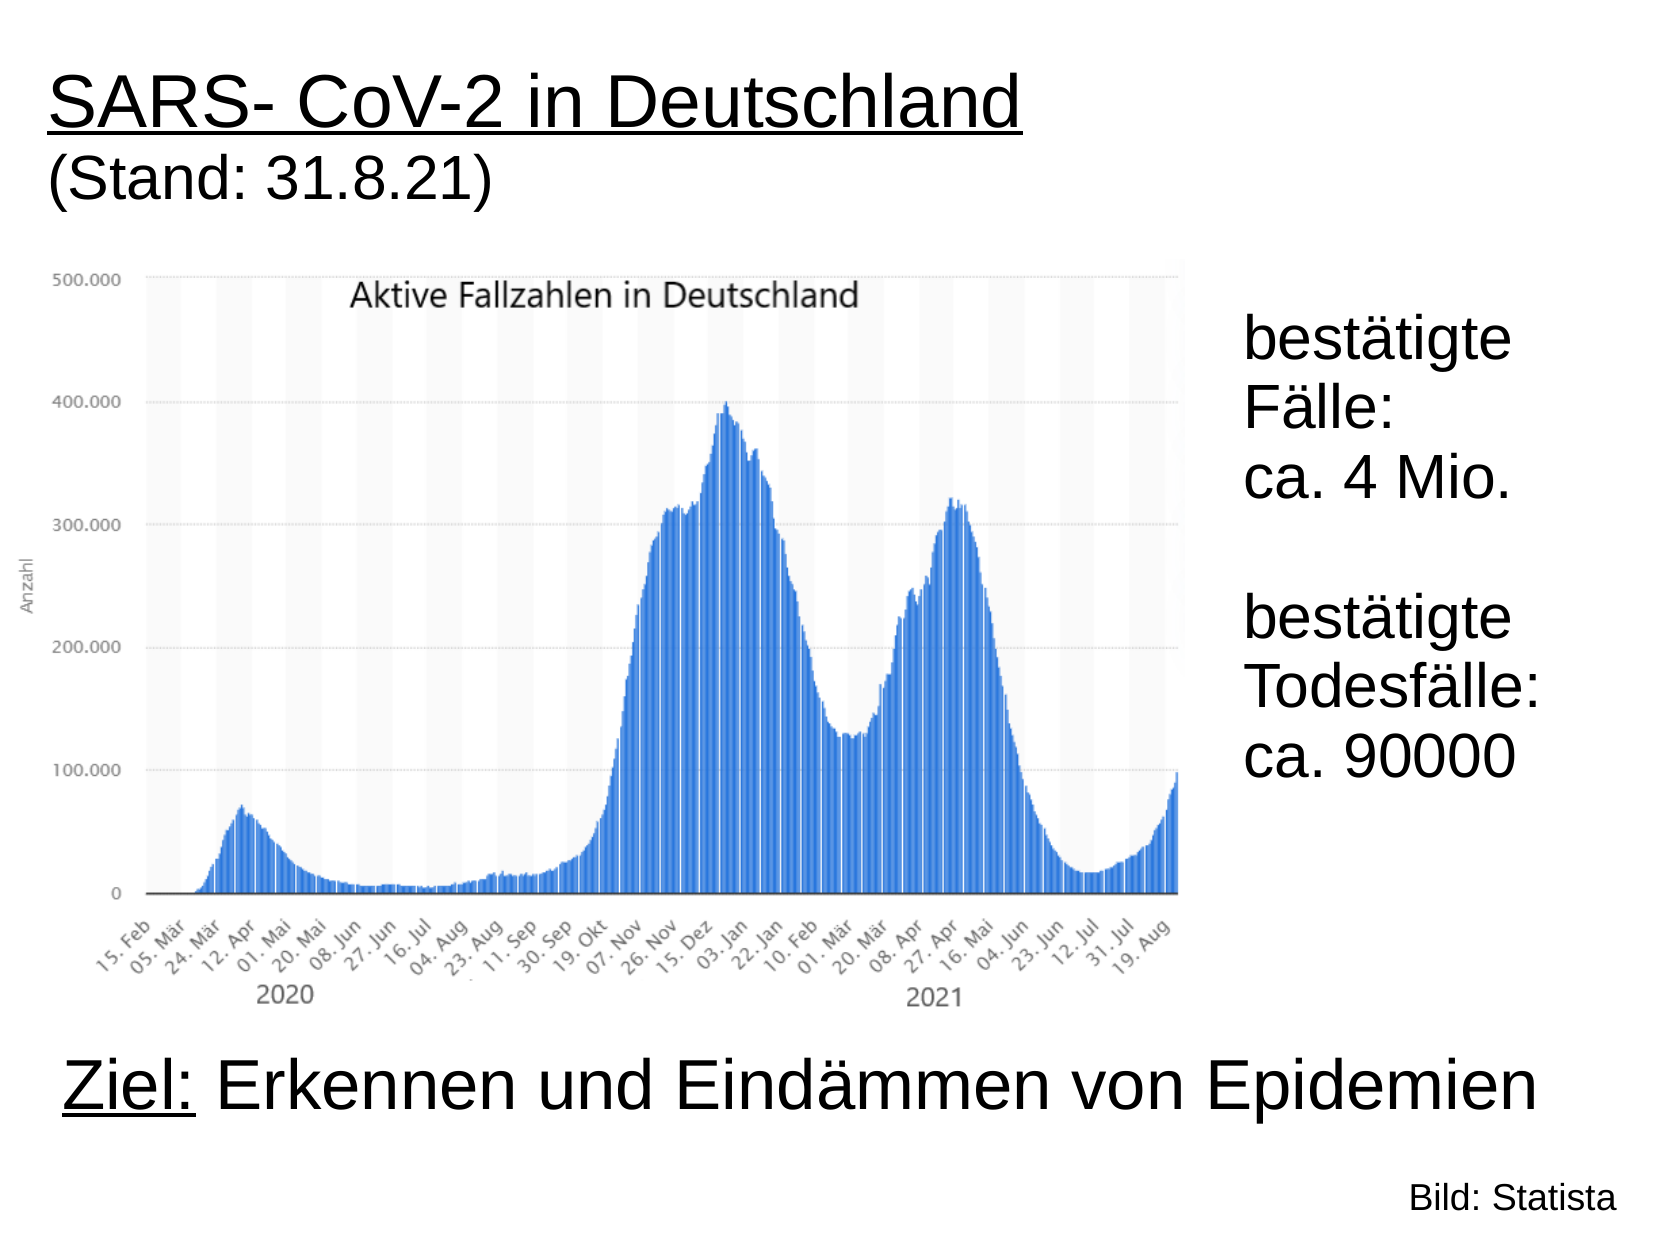

# SARS- CoV-2 in Deutschland (Stand: 31.8.21)
bestätigte Fälle:
ca. 4 Mio.
bestätigte
Todesfälle:
ca. 90000
Ziel: Erkennen und Eindämmen von Epidemien
Bild: Statista